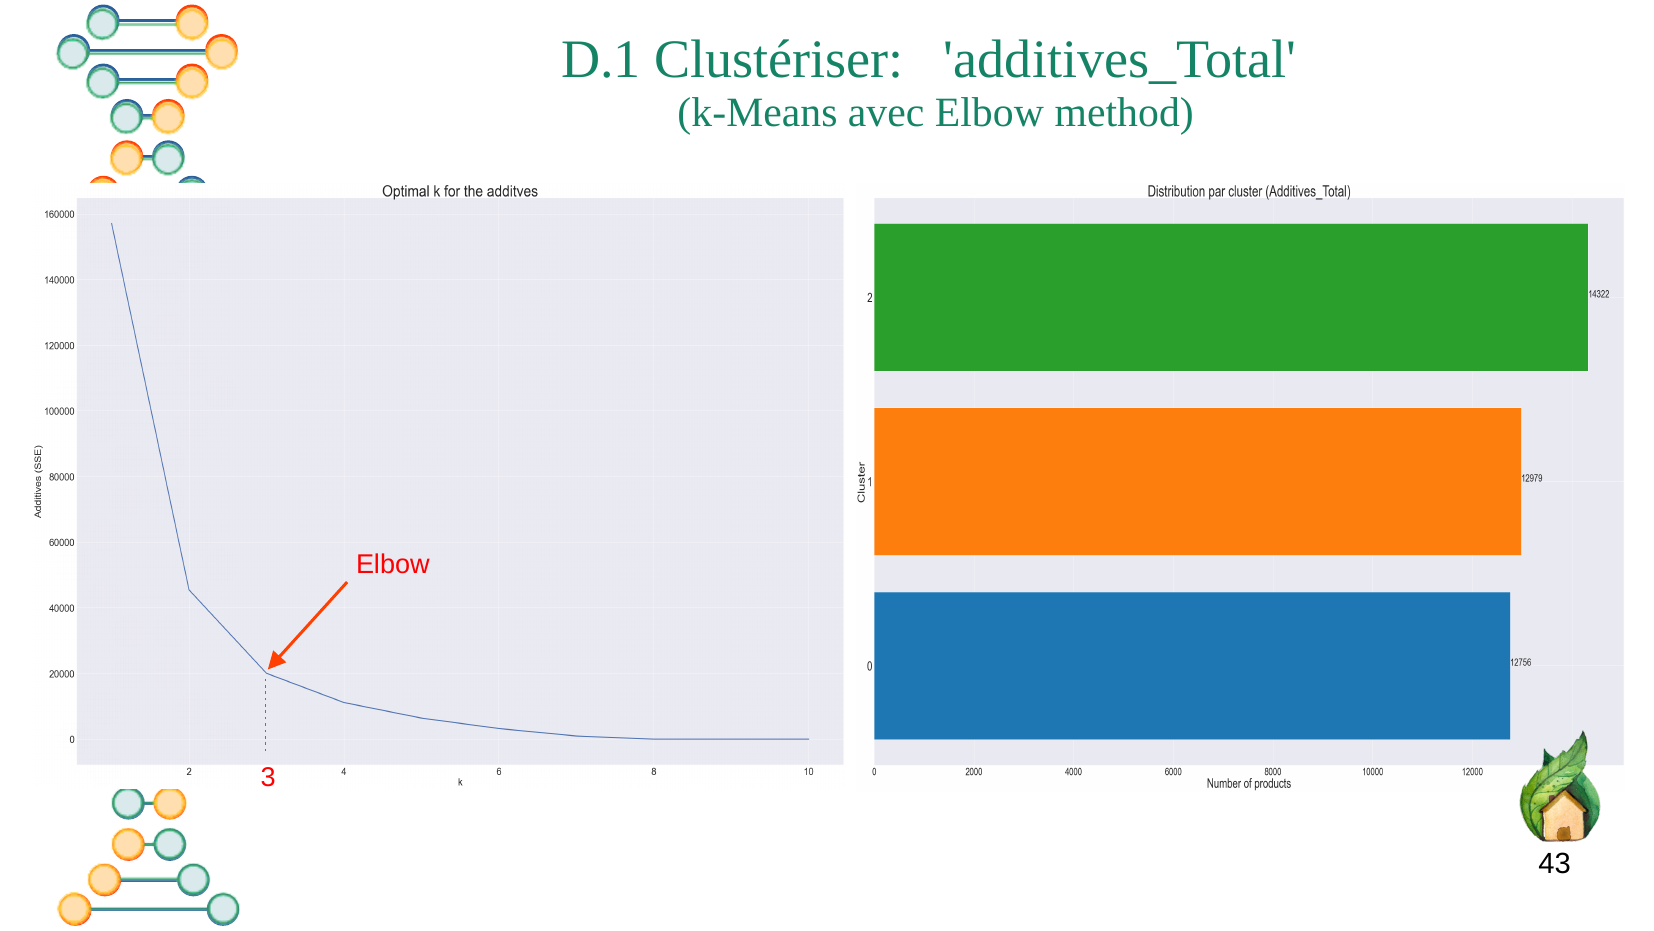

# D.1 Clustériser: 'additives_Total' (k-Means avec Elbow method)
Elbow
3
43